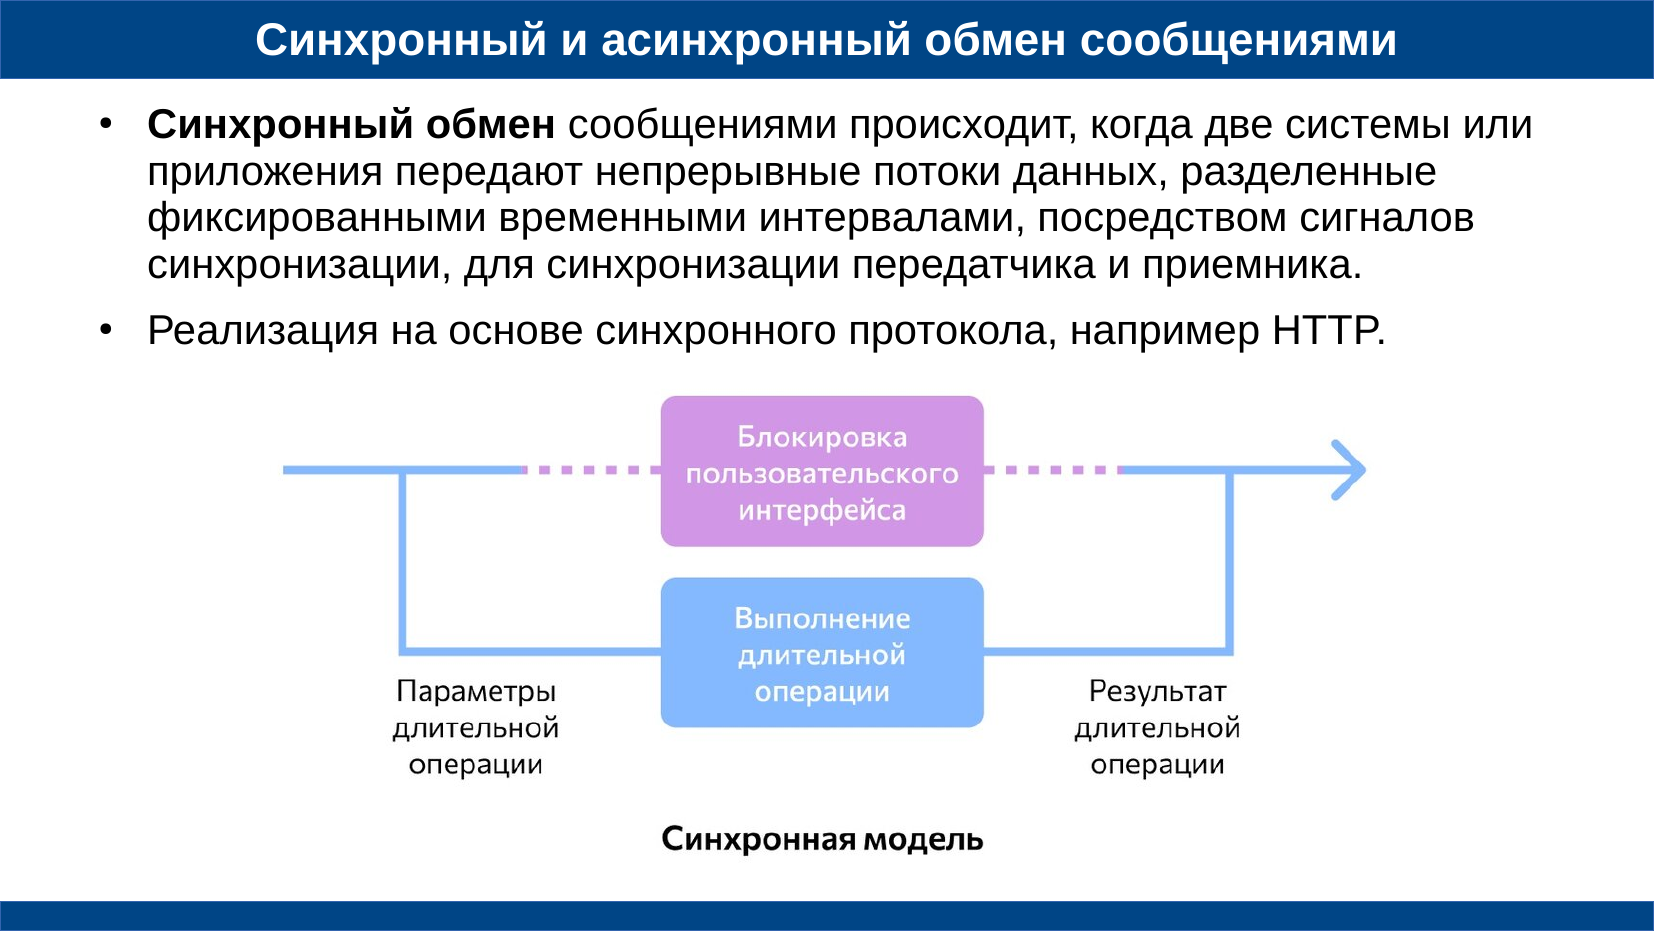

# Синхронный и асинхронный обмен сообщениями
Синхронный обмен сообщениями происходит, когда две системы или приложения передают непрерывные потоки данных, разделенные фиксированными временными интервалами, посредством сигналов синхронизации, для синхронизации передатчика и приемника.
Реализация на основе синхронного протокола, например HTTP.